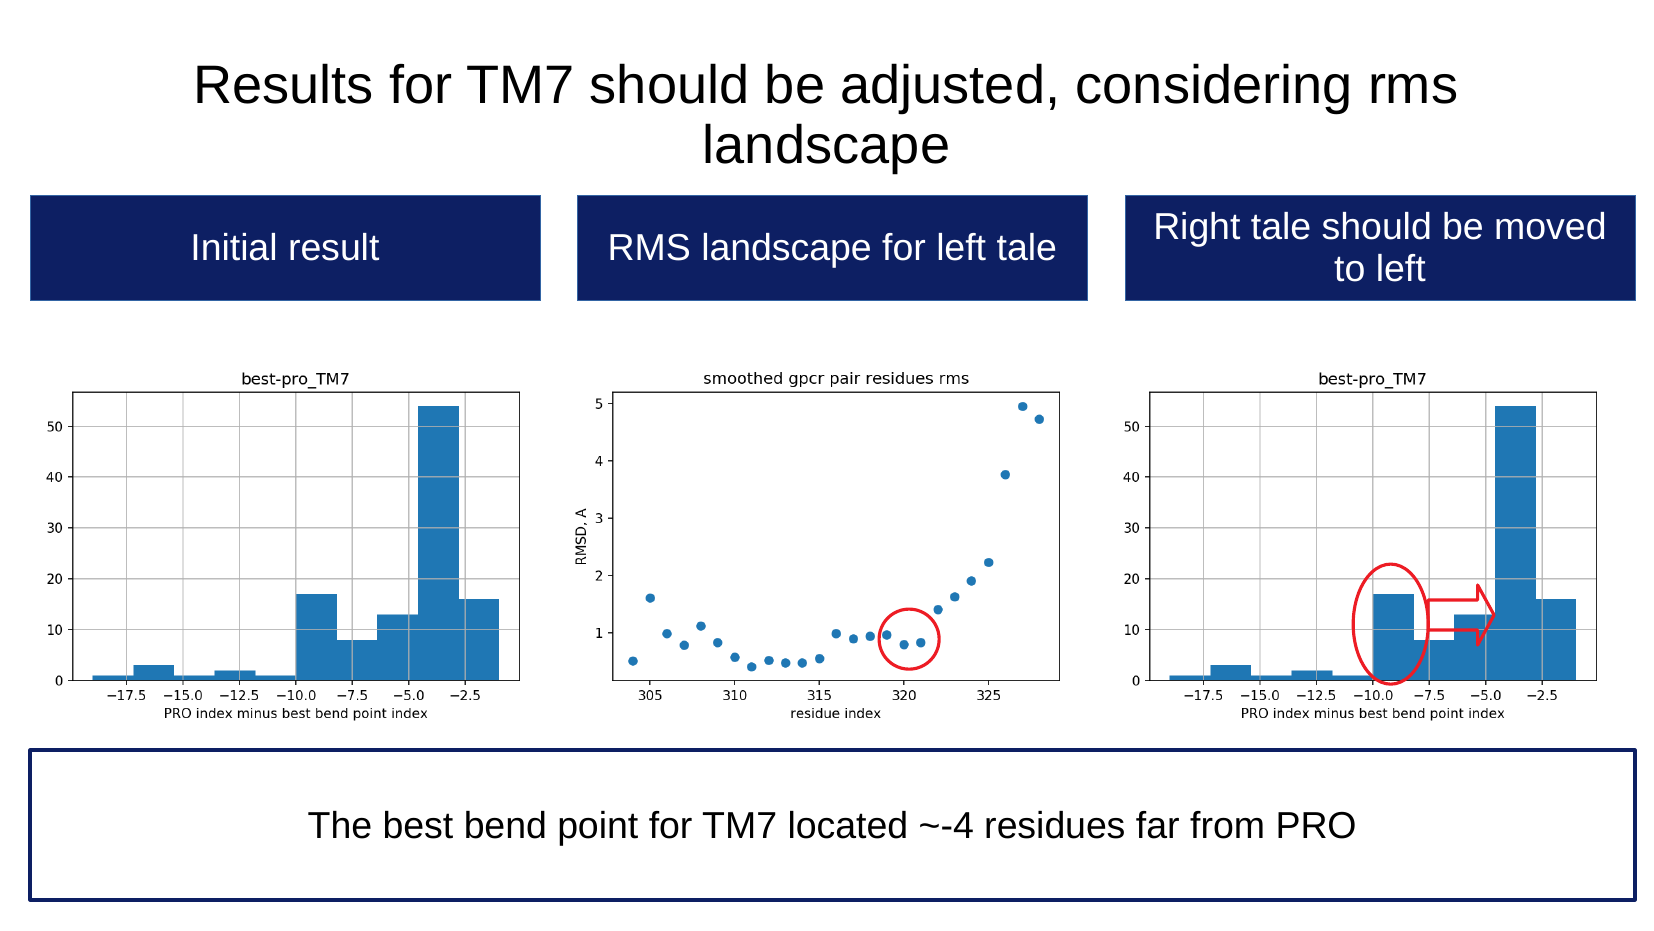

# Results for TM7 should be adjusted, considering rms landscape
Initial result
RMS landscape for left tale
Right tale should be moved
to left
The best bend point for TM7 located ~-4 residues far from PRO